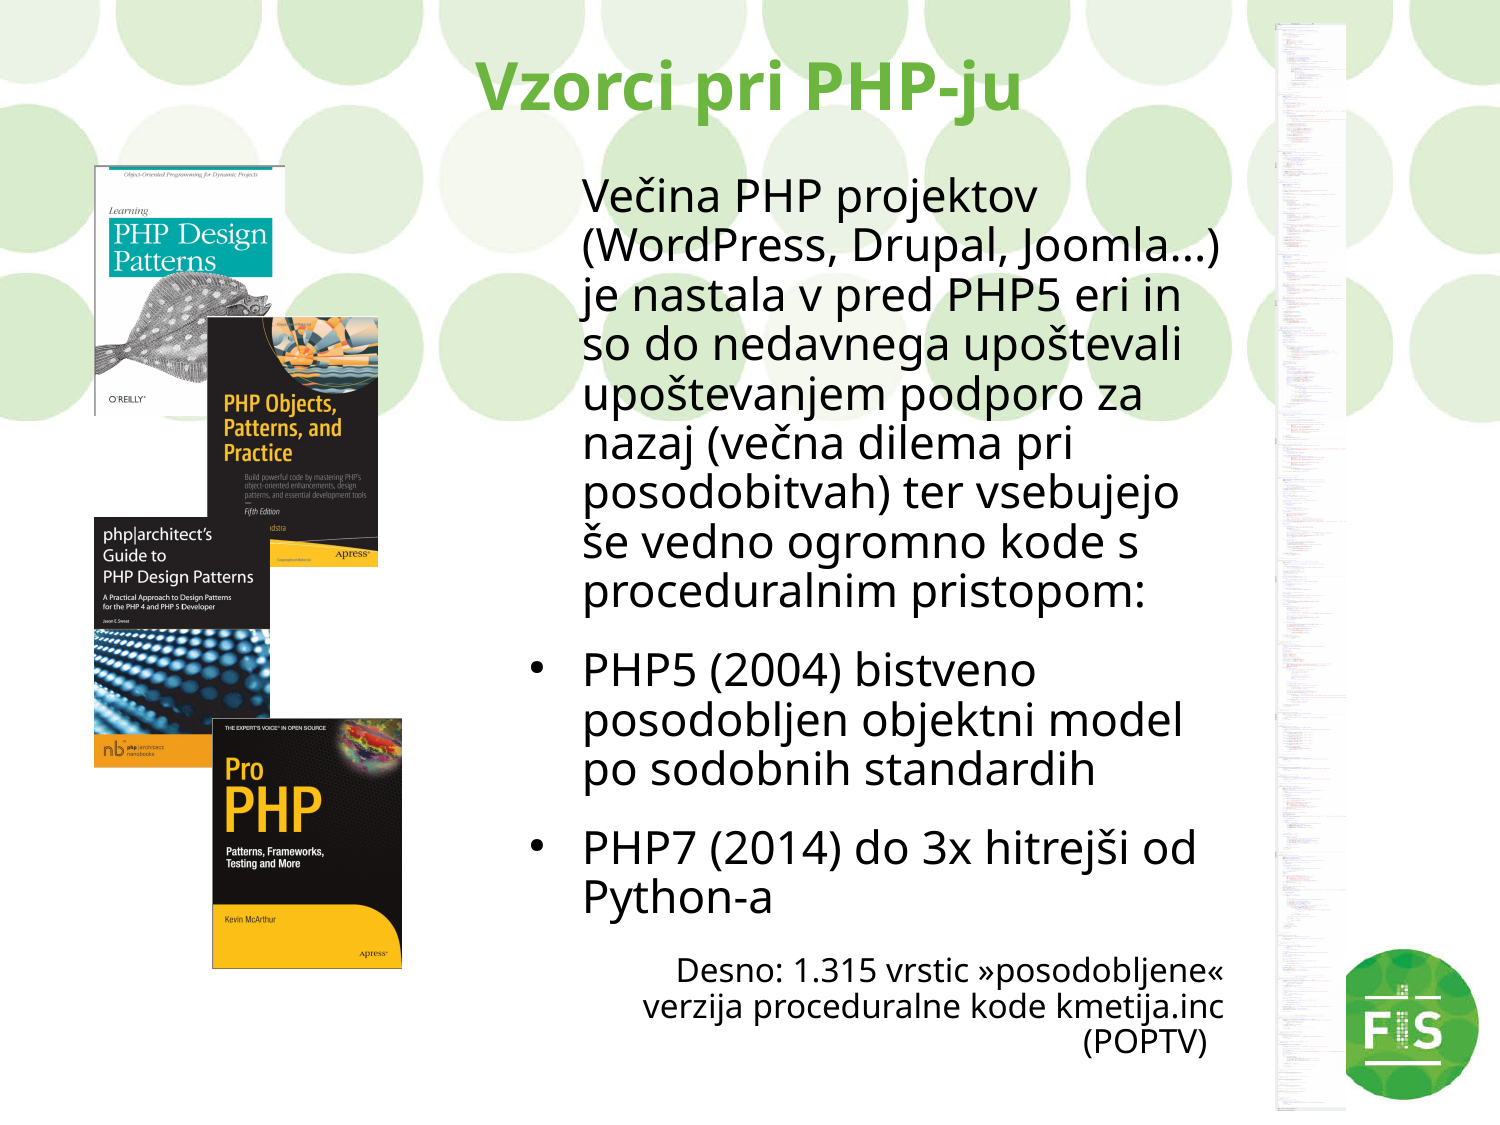

# Vzorci pri PHP-ju
Večina PHP projektov (WordPress, Drupal, Joomla...) je nastala v pred PHP5 eri in so do nedavnega upoštevali upoštevanjem podporo za nazaj (večna dilema pri posodobitvah) ter vsebujejo še vedno ogromno kode s proceduralnim pristopom:
PHP5 (2004) bistveno posodobljen objektni model po sodobnih standardih
PHP7 (2014) do 3x hitrejši od Python-a
Desno: 1.315 vrstic »posodobljene« verzija proceduralne kode kmetija.inc (POPTV)